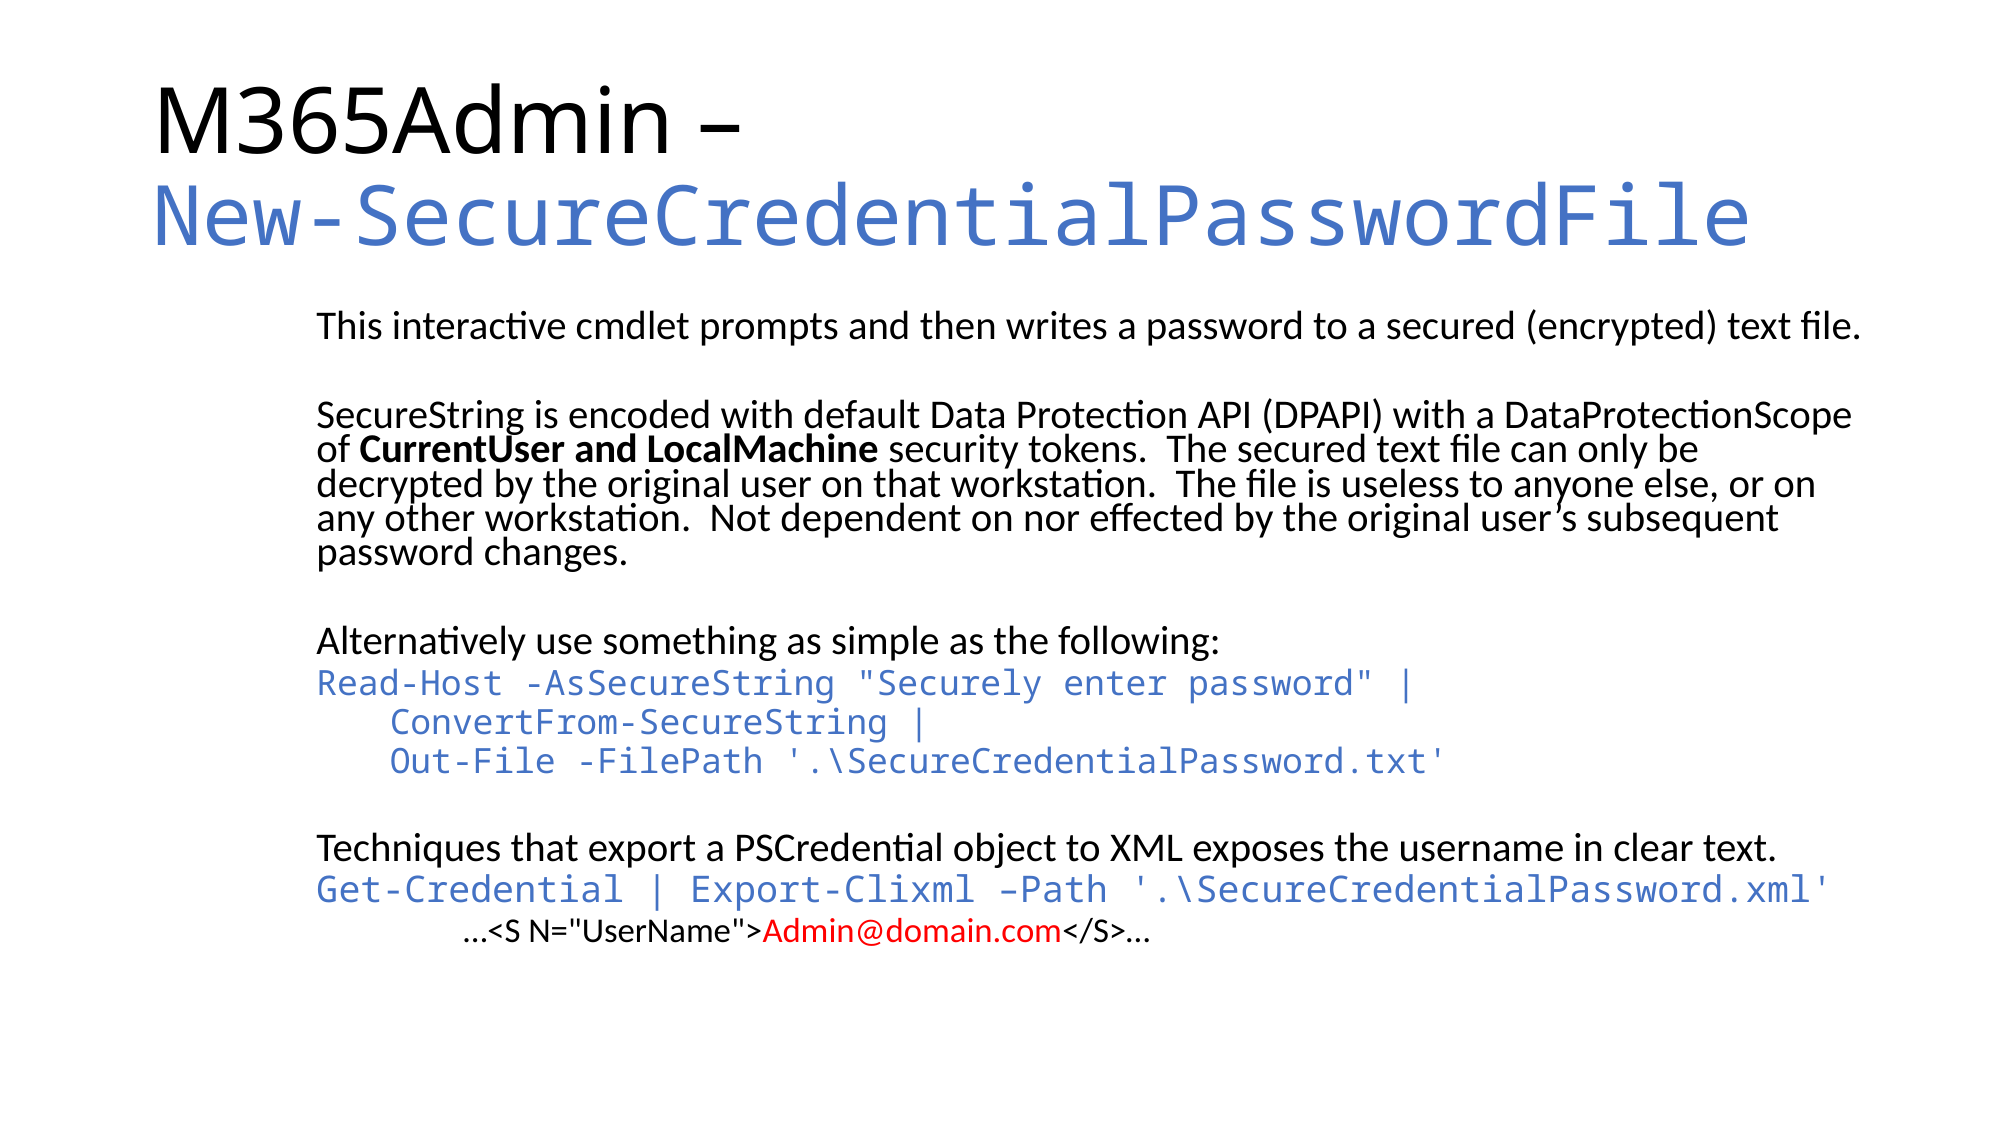

# M365Admin – New-SecureCredentialPasswordFile
This interactive cmdlet prompts and then writes a password to a secured (encrypted) text file.
SecureString is encoded with default Data Protection API (DPAPI) with a DataProtectionScope of CurrentUser and LocalMachine security tokens. The secured text file can only be decrypted by the original user on that workstation. The file is useless to anyone else, or on any other workstation. Not dependent on nor effected by the original user’s subsequent password changes.
Alternatively use something as simple as the following:
Read-Host -AsSecureString "Securely enter password" |
	ConvertFrom-SecureString |
	Out-File -FilePath '.\SecureCredentialPassword.txt'
Techniques that export a PSCredential object to XML exposes the username in clear text.
Get-Credential | Export-Clixml –Path '.\SecureCredentialPassword.xml'
…<S N="UserName">Admin@domain.com</S>…